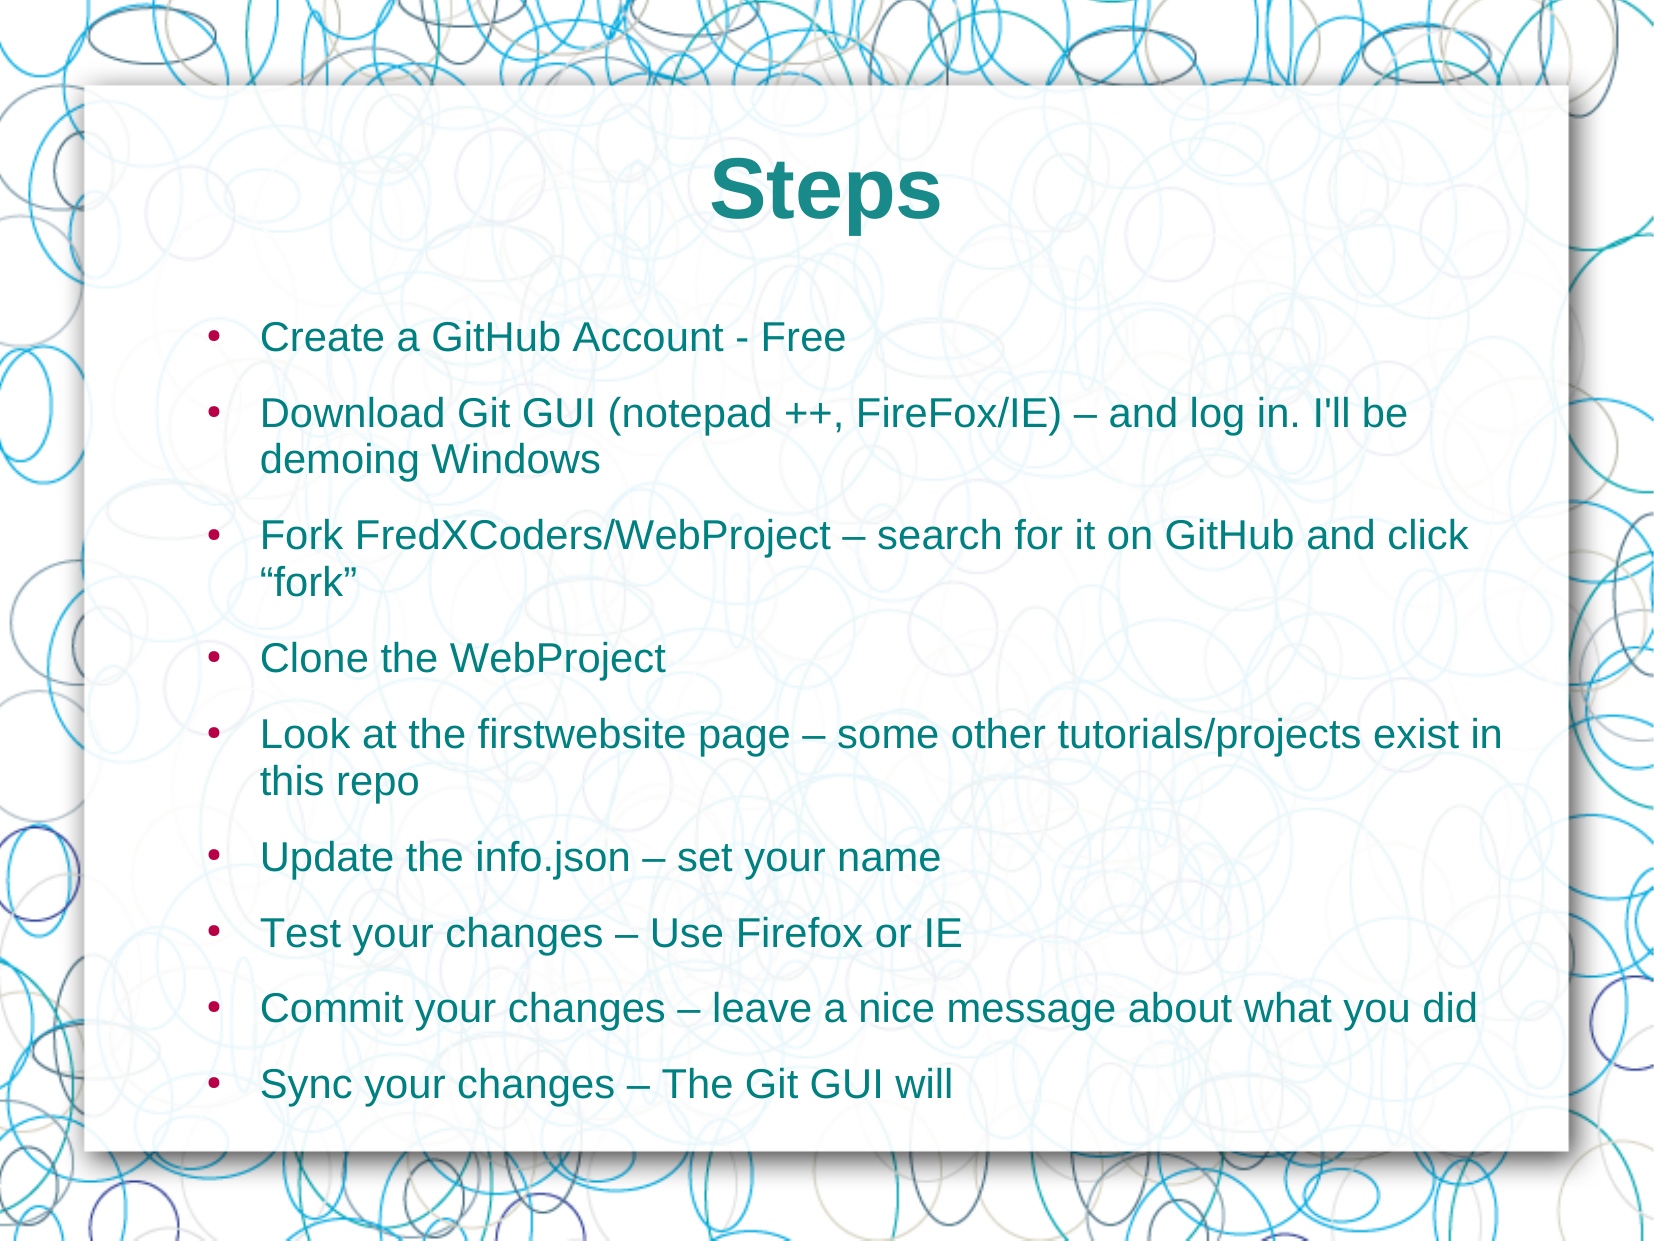

# Steps
Create a GitHub Account - Free
Download Git GUI (notepad ++, FireFox/IE) – and log in. I'll be demoing Windows
Fork FredXCoders/WebProject – search for it on GitHub and click “fork”
Clone the WebProject
Look at the firstwebsite page – some other tutorials/projects exist in this repo
Update the info.json – set your name
Test your changes – Use Firefox or IE
Commit your changes – leave a nice message about what you did
Sync your changes – The Git GUI will